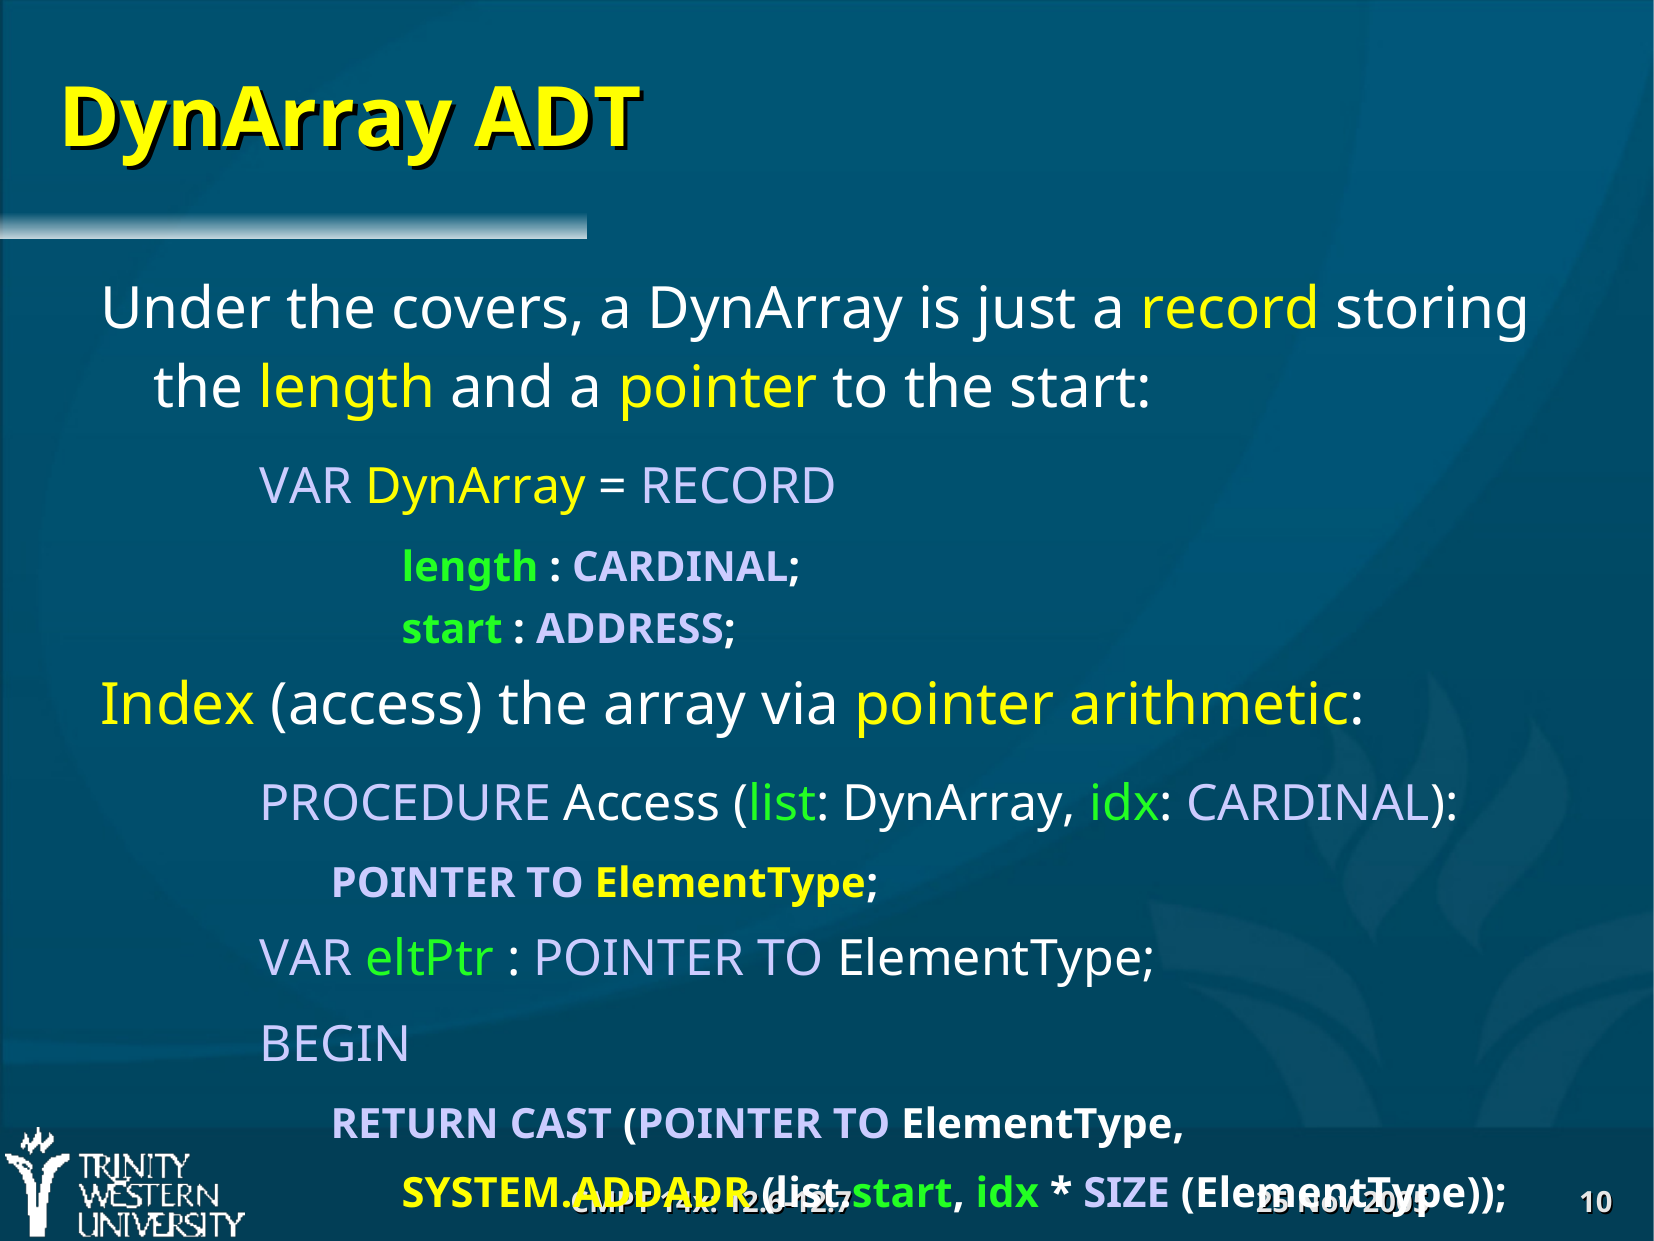

# DynArray ADT
Under the covers, a DynArray is just a record storing the length and a pointer to the start:
VAR DynArray = RECORD
length : CARDINAL;
start : ADDRESS;
Index (access) the array via pointer arithmetic:
PROCEDURE Access (list: DynArray, idx: CARDINAL):
POINTER TO ElementType;
VAR eltPtr : POINTER TO ElementType;
BEGIN
RETURN CAST (POINTER TO ElementType,
SYSTEM.ADDADR (list.start, idx * SIZE (ElementType));
END Access;
CMPT 14x: 12.6-12.7
25 Nov 2005
10